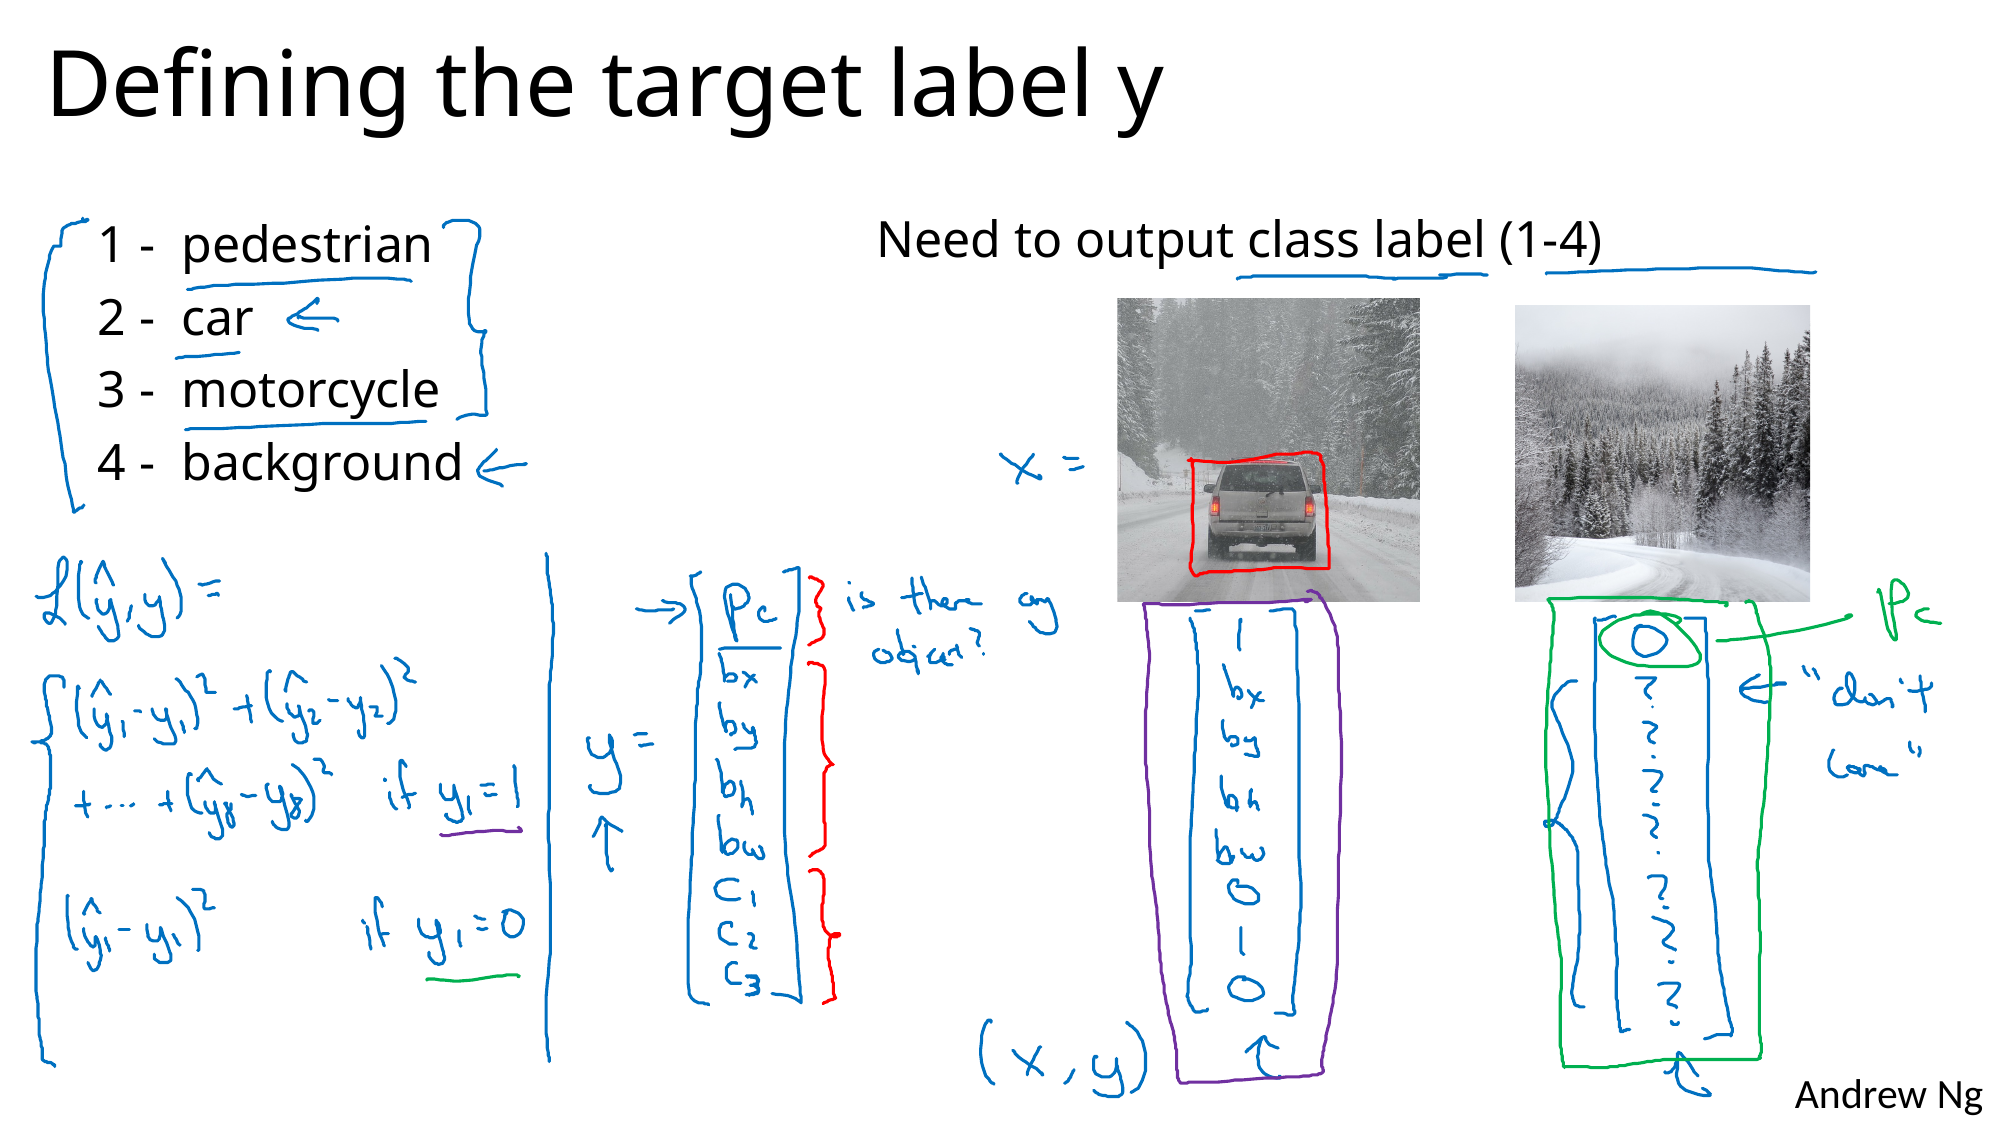

# Defining the target label y
Need to output class label (1-4)
1 - pedestrian
2 - car
3 - motorcycle
4 - background